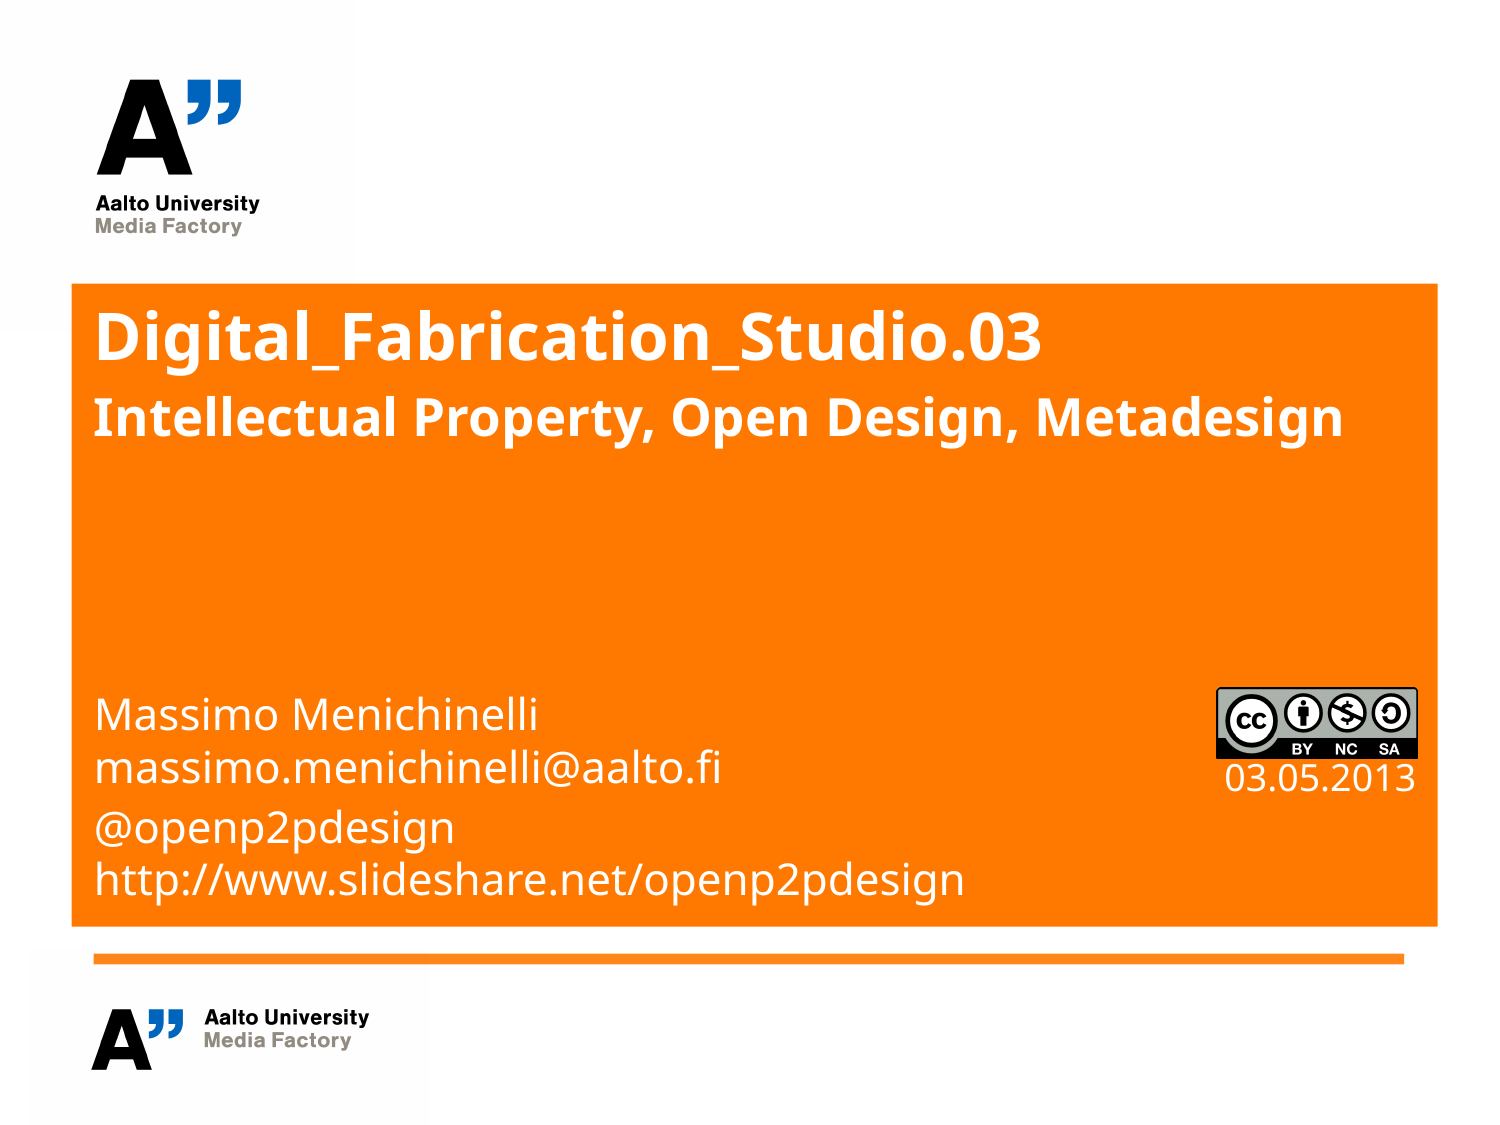

#
Digital_Fabrication_Studio.03
Intellectual Property, Open Design, Metadesign
Massimo Menichinelli
massimo.menichinelli@aalto.fi
@openp2pdesign
http://www.slideshare.net/openp2pdesign
03.05.2013